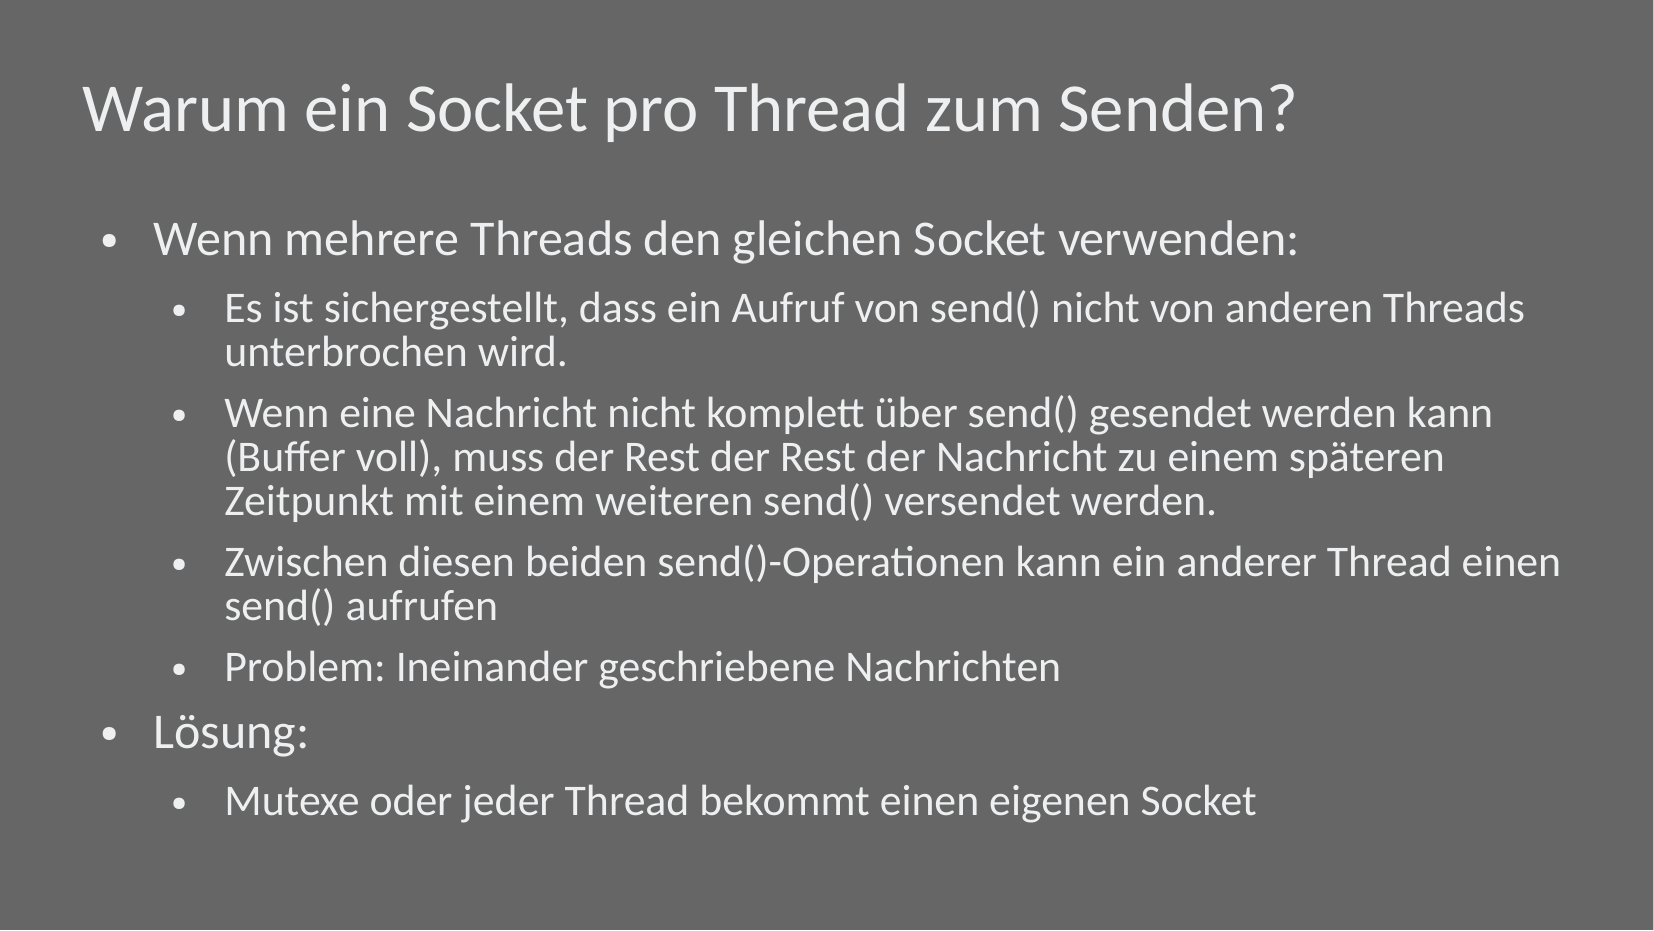

# Warum ein Socket pro Thread zum Senden?
Wenn mehrere Threads den gleichen Socket verwenden:
Es ist sichergestellt, dass ein Aufruf von send() nicht von anderen Threads unterbrochen wird.
Wenn eine Nachricht nicht komplett über send() gesendet werden kann (Buffer voll), muss der Rest der Rest der Nachricht zu einem späteren Zeitpunkt mit einem weiteren send() versendet werden.
Zwischen diesen beiden send()-Operationen kann ein anderer Thread einen send() aufrufen
Problem: Ineinander geschriebene Nachrichten
Lösung:
Mutexe oder jeder Thread bekommt einen eigenen Socket